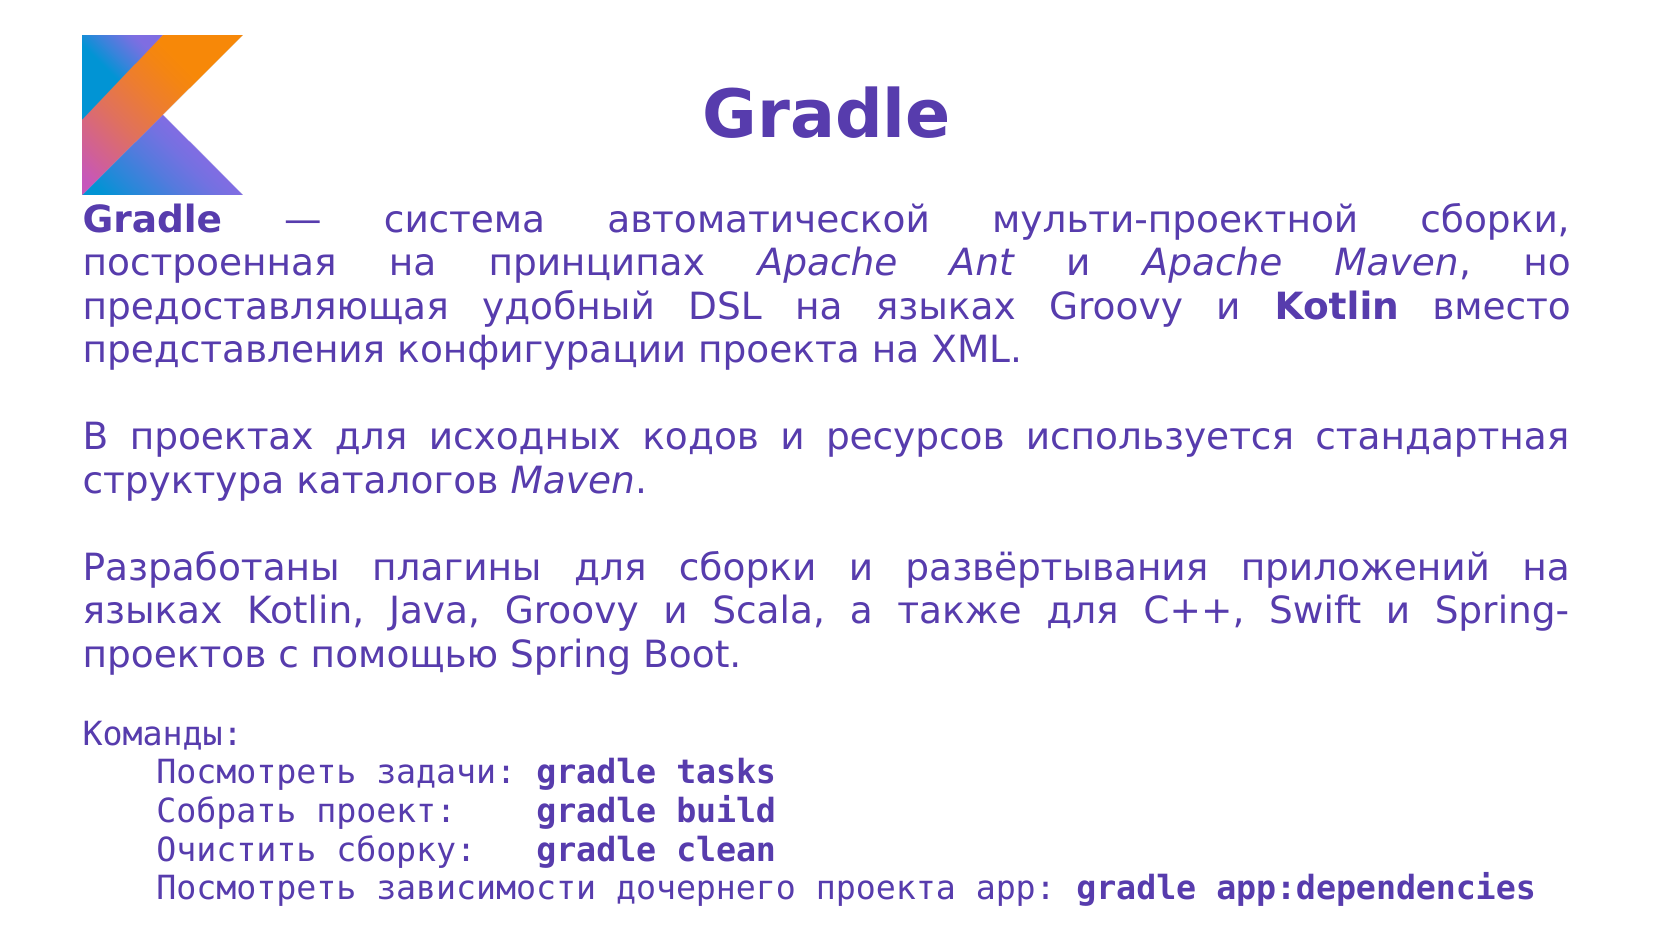

# Gradle
Gradle — система автоматической мульти-проектной сборки, построенная на принципах Apache Ant и Apache Maven, но предоставляющая удобный DSL на языках Groovy и Kotlin вместо представления конфигурации проекта на XML.
В проектах для исходных кодов и ресурсов используется стандартная структура каталогов Maven.
Разработаны плагины для сборки и развёртывания приложений на языках Kotlin, Java, Groovy и Scala, а также для C++, Swift и Spring-проектов с помощью Spring Boot.
Команды:
	Посмотреть задачи: gradle tasks
	Собрать проект: gradle build
	Очистить сборку: gradle clean
	Посмотреть зависимости дочернего проекта app: gradle app:dependencies